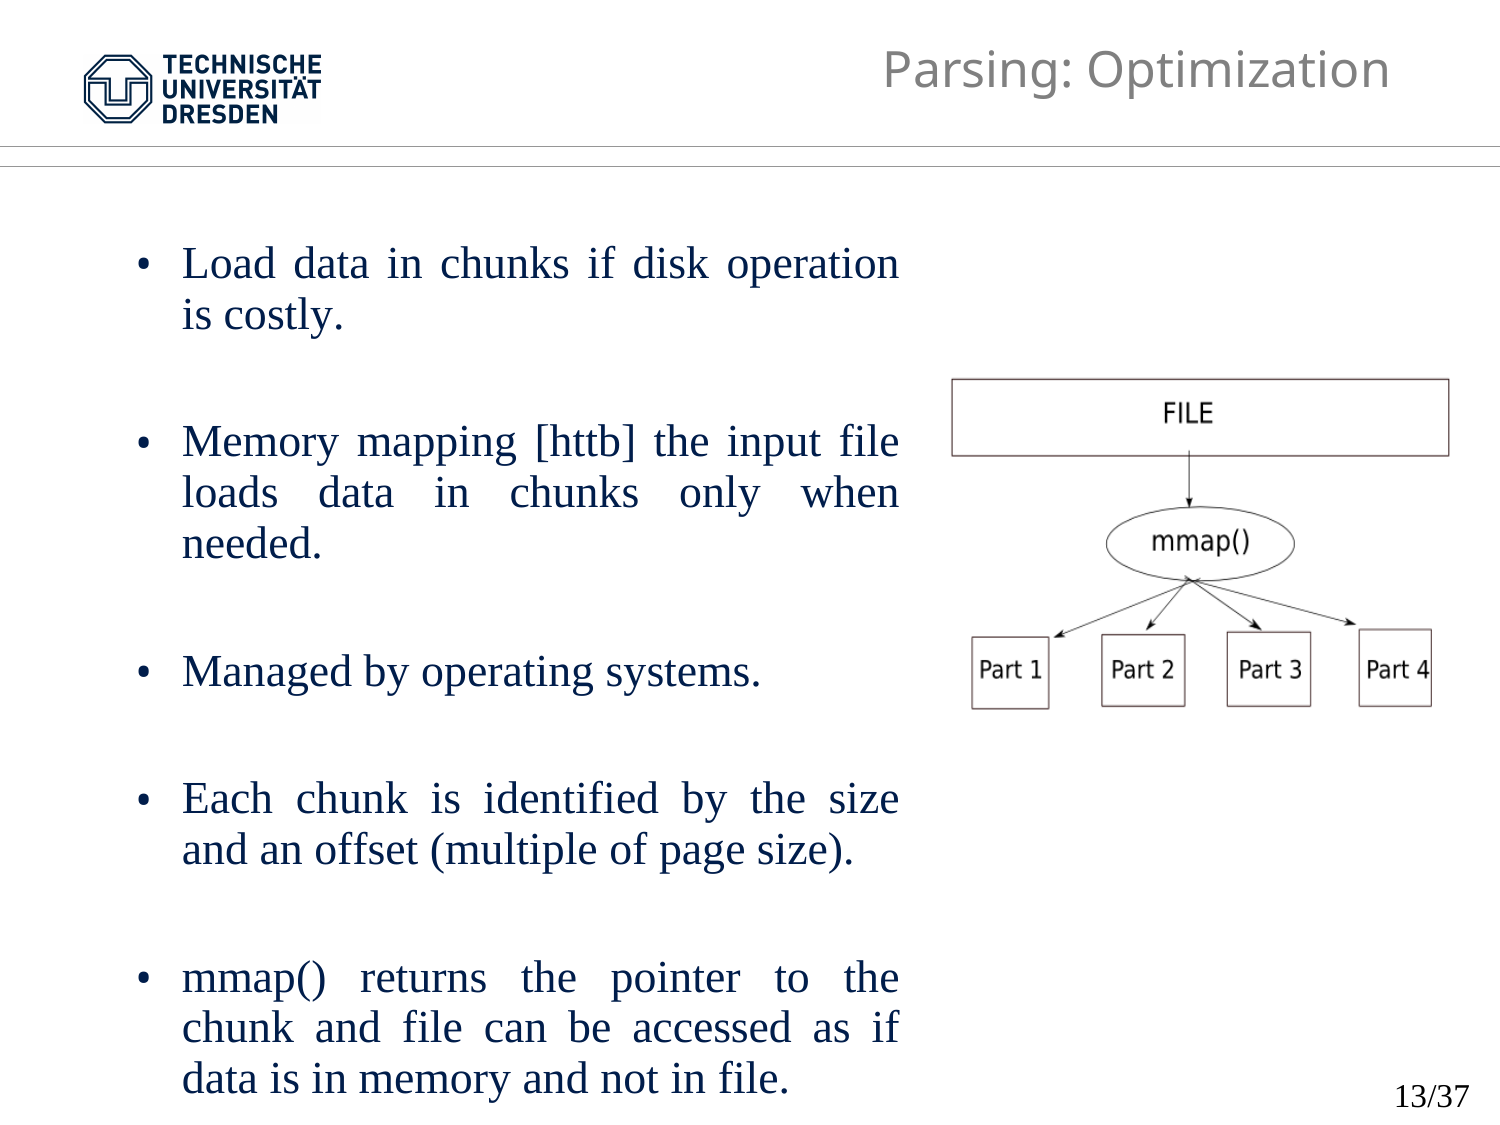

# Parsing: Optimization
Load data in chunks if disk operation is costly.
Memory mapping [httb] the input file loads data in chunks only when needed.
Managed by operating systems.
Each chunk is identified by the size and an offset (multiple of page size).
mmap() returns the pointer to the chunk and file can be accessed as if data is in memory and not in file.
13